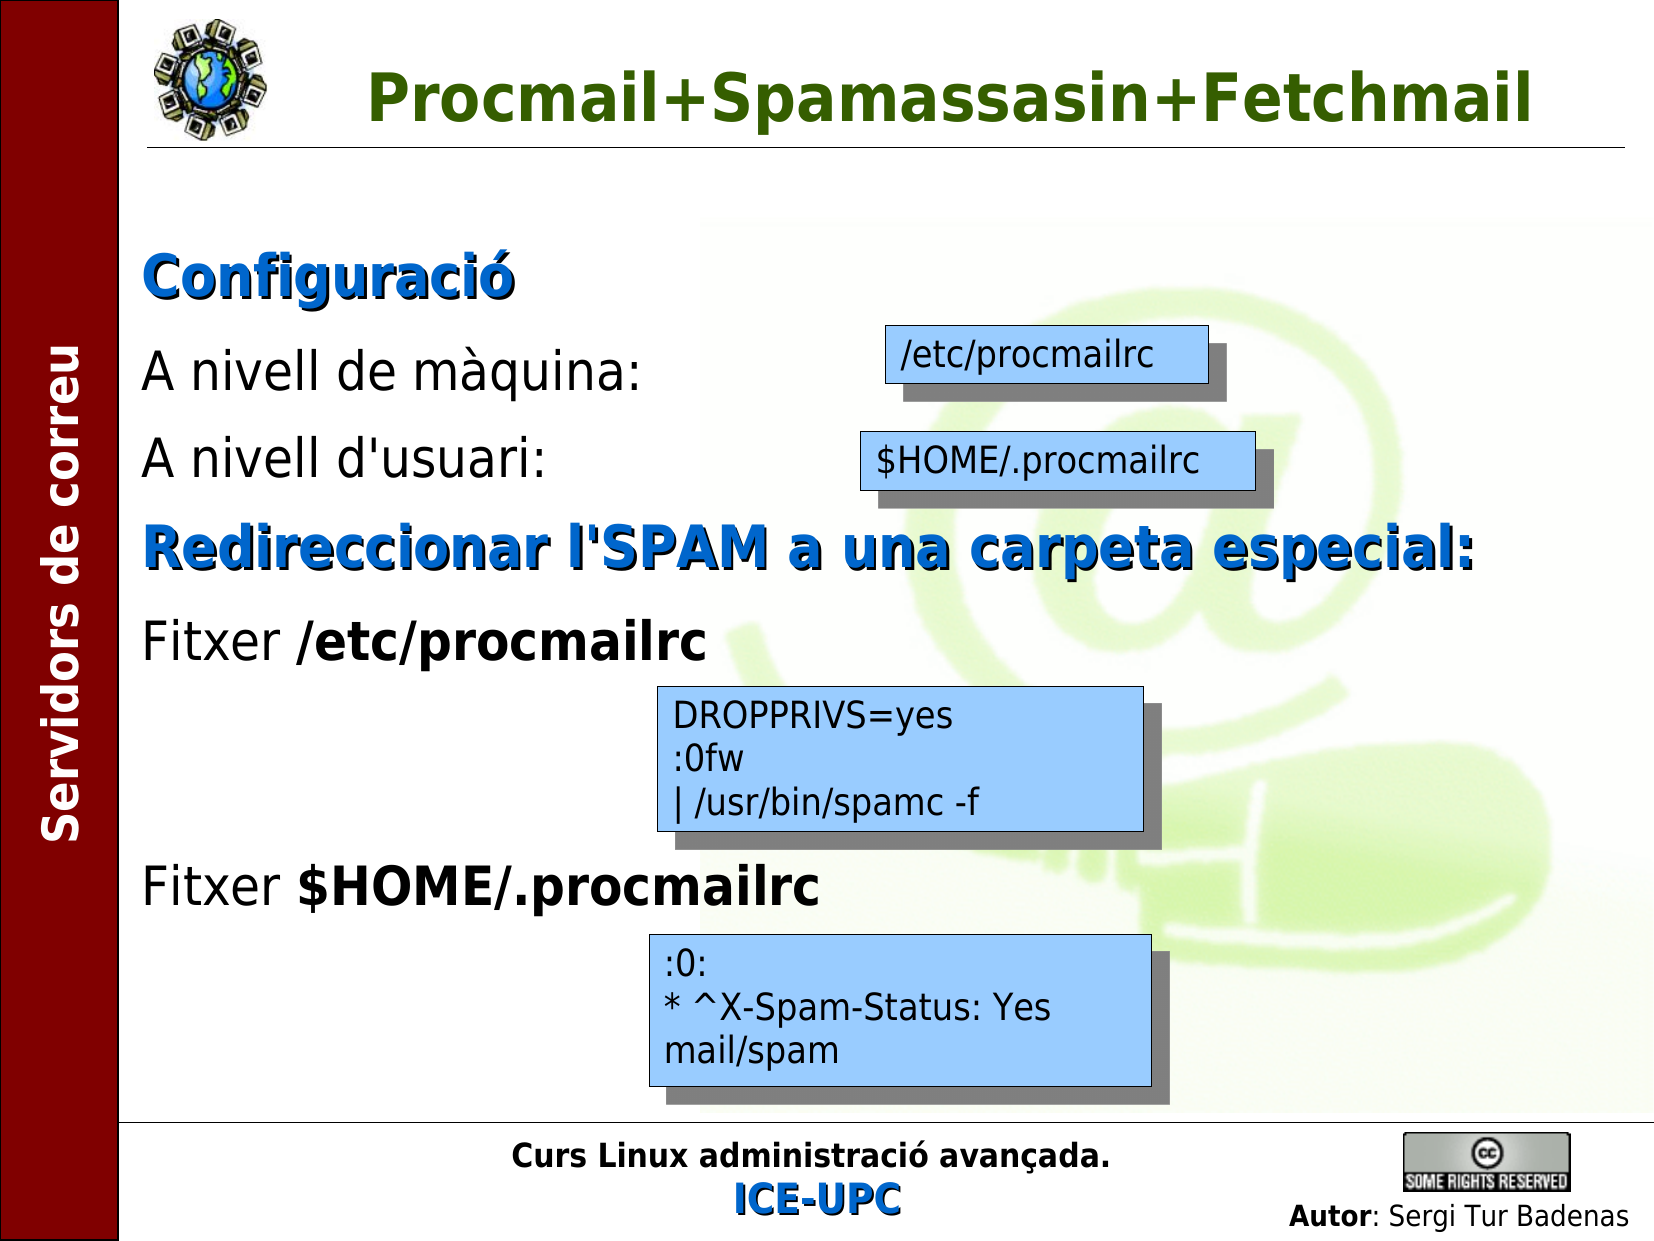

# Procmail+Spamassasin+Fetchmail
Configuració
A nivell de màquina:
A nivell d'usuari:
Redireccionar l'SPAM a una carpeta especial:
Fitxer /etc/procmailrc
Fitxer $HOME/.procmailrc
/etc/procmailrc
$HOME/.procmailrc
DROPPRIVS=yes
:0fw
| /usr/bin/spamc -f
:0:
* ^X-Spam-Status: Yes
mail/spam